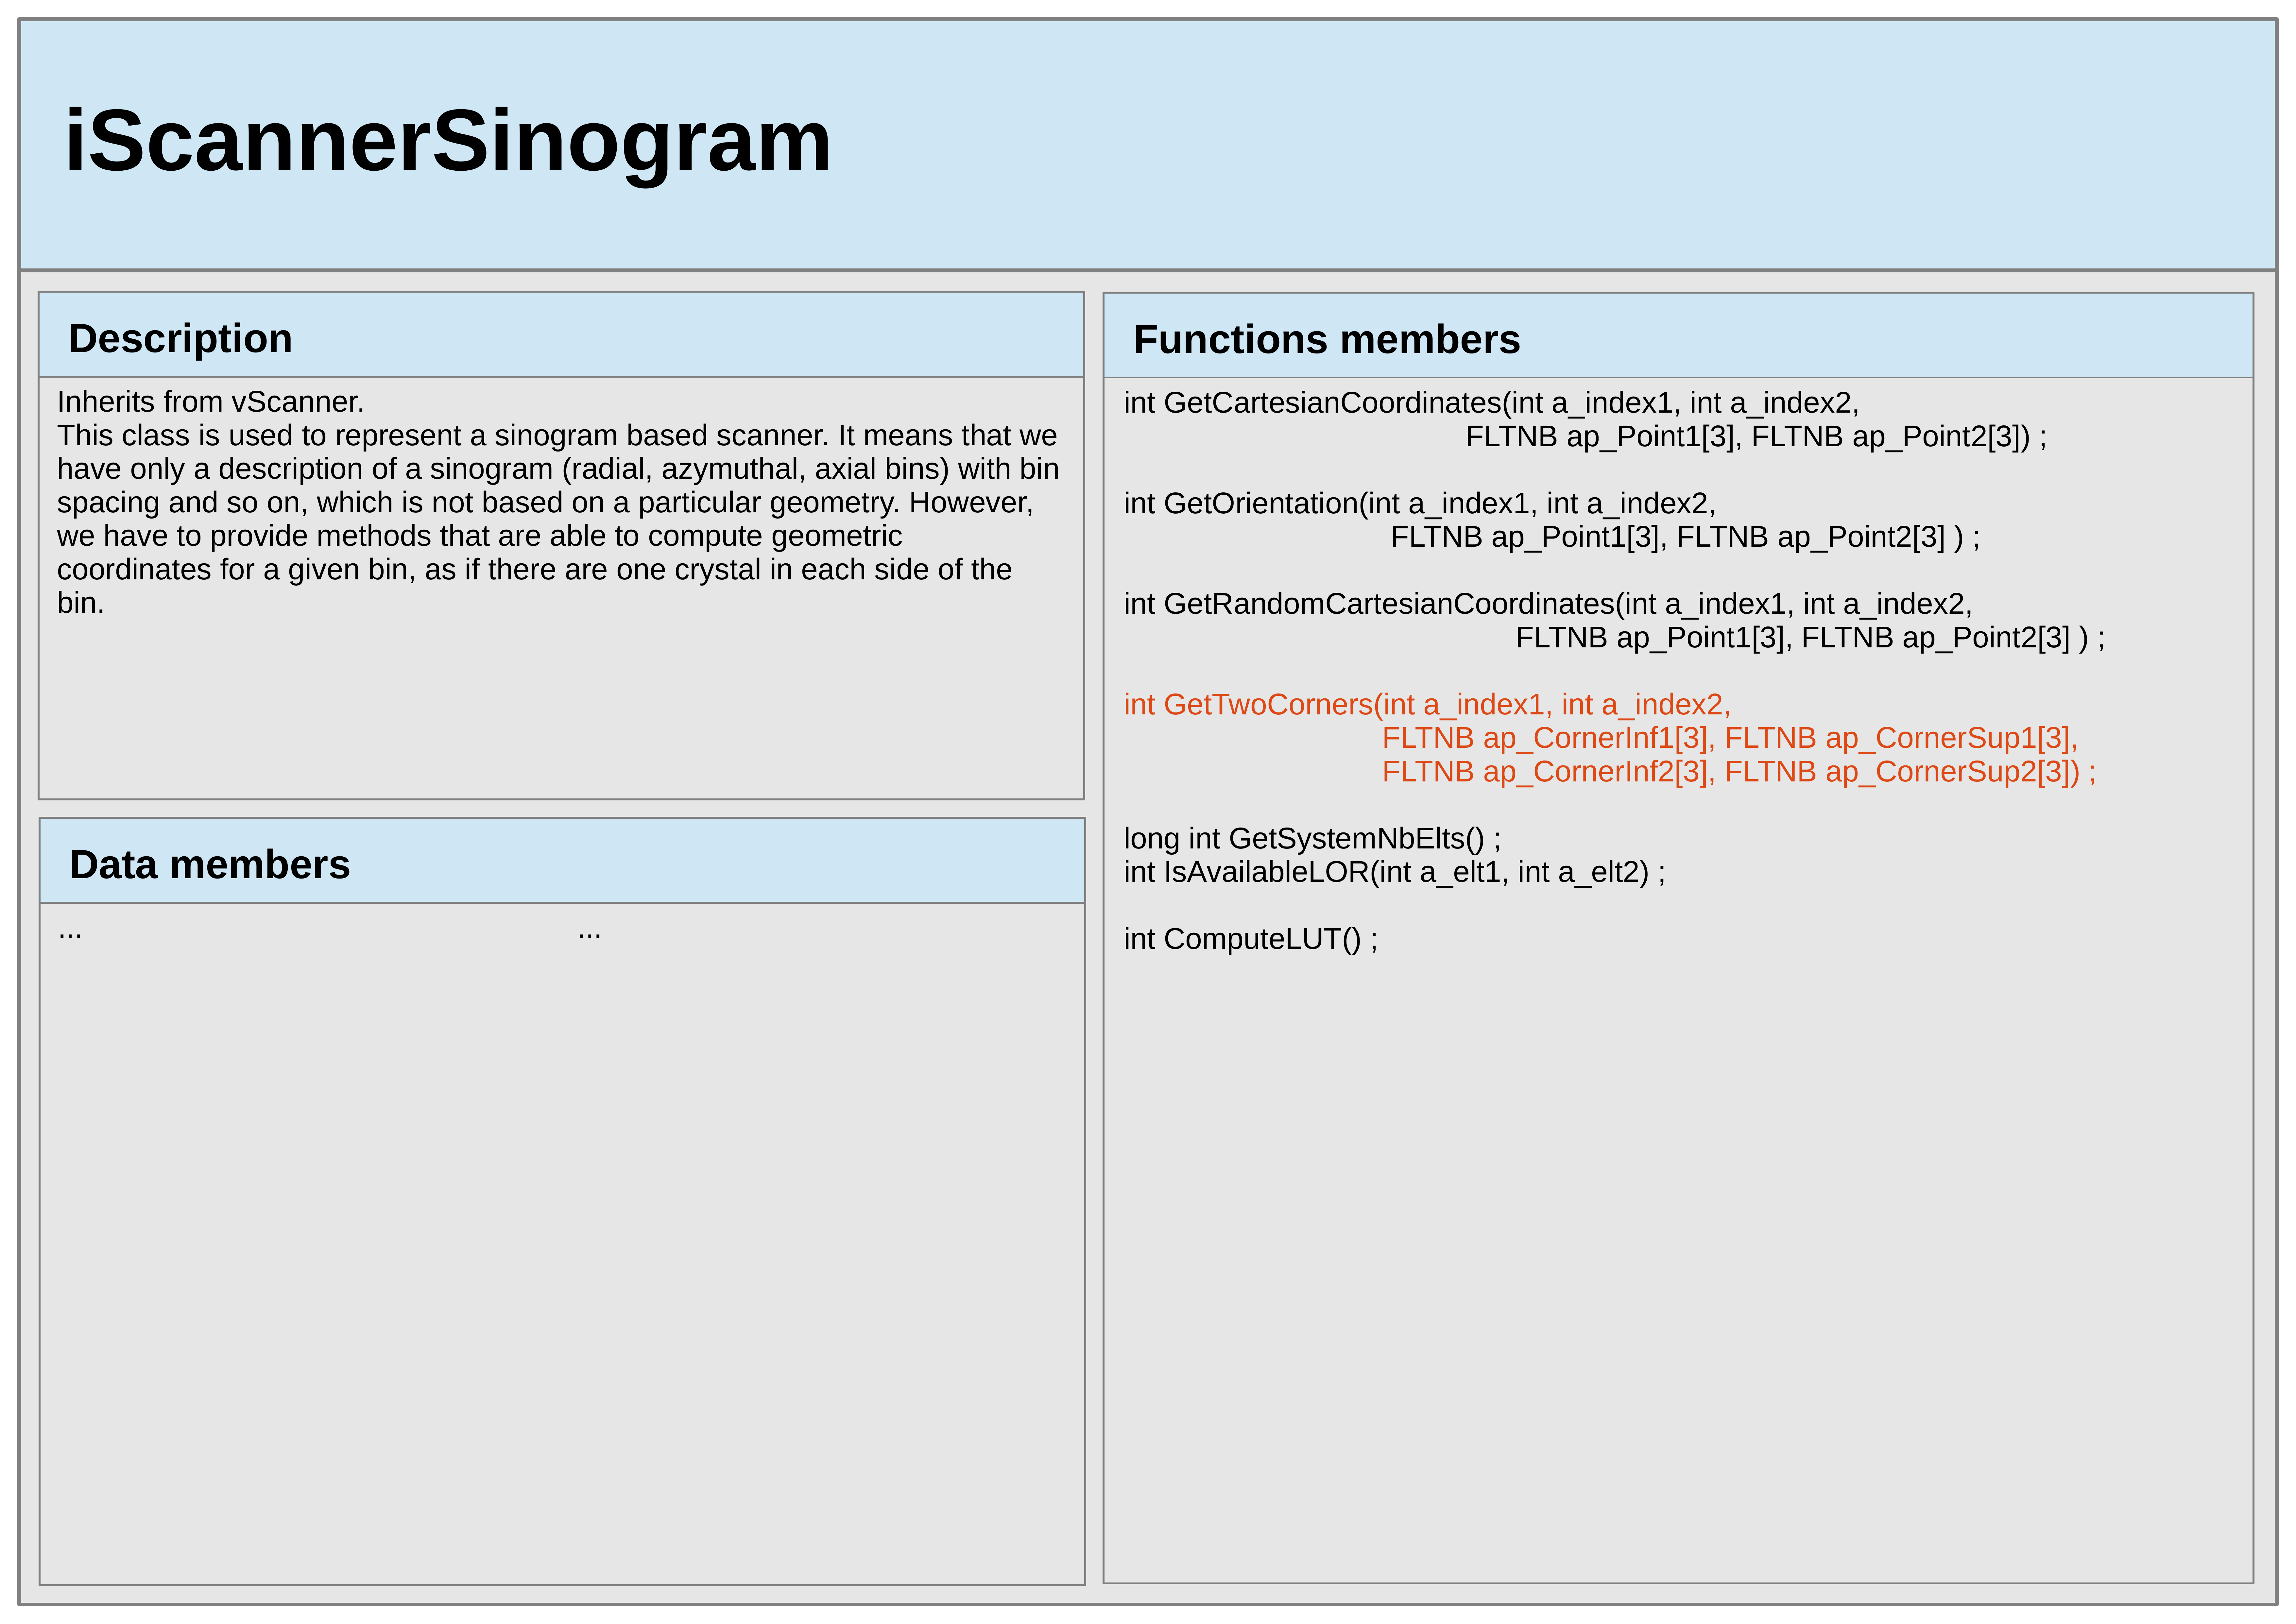

iScannerSinogram
Description
Functions members
Inherits from vScanner.
This class is used to represent a sinogram based scanner. It means that we have only a description of a sinogram (radial, azymuthal, axial bins) with bin spacing and so on, which is not based on a particular geometry. However, we have to provide methods that are able to compute geometric coordinates for a given bin, as if there are one crystal in each side of the bin.
int GetCartesianCoordinates(int a_index1, int a_index2,
 FLTNB ap_Point1[3], FLTNB ap_Point2[3]) ;
int GetOrientation(int a_index1, int a_index2,
 FLTNB ap_Point1[3], FLTNB ap_Point2[3] ) ;
int GetRandomCartesianCoordinates(int a_index1, int a_index2,
 FLTNB ap_Point1[3], FLTNB ap_Point2[3] ) ;
int GetTwoCorners(int a_index1, int a_index2,
 FLTNB ap_CornerInf1[3], FLTNB ap_CornerSup1[3],
 FLTNB ap_CornerInf2[3], FLTNB ap_CornerSup2[3]) ;
long int GetSystemNbElts() ;
int IsAvailableLOR(int a_elt1, int a_elt2) ;
int ComputeLUT() ;
Data members
...
...